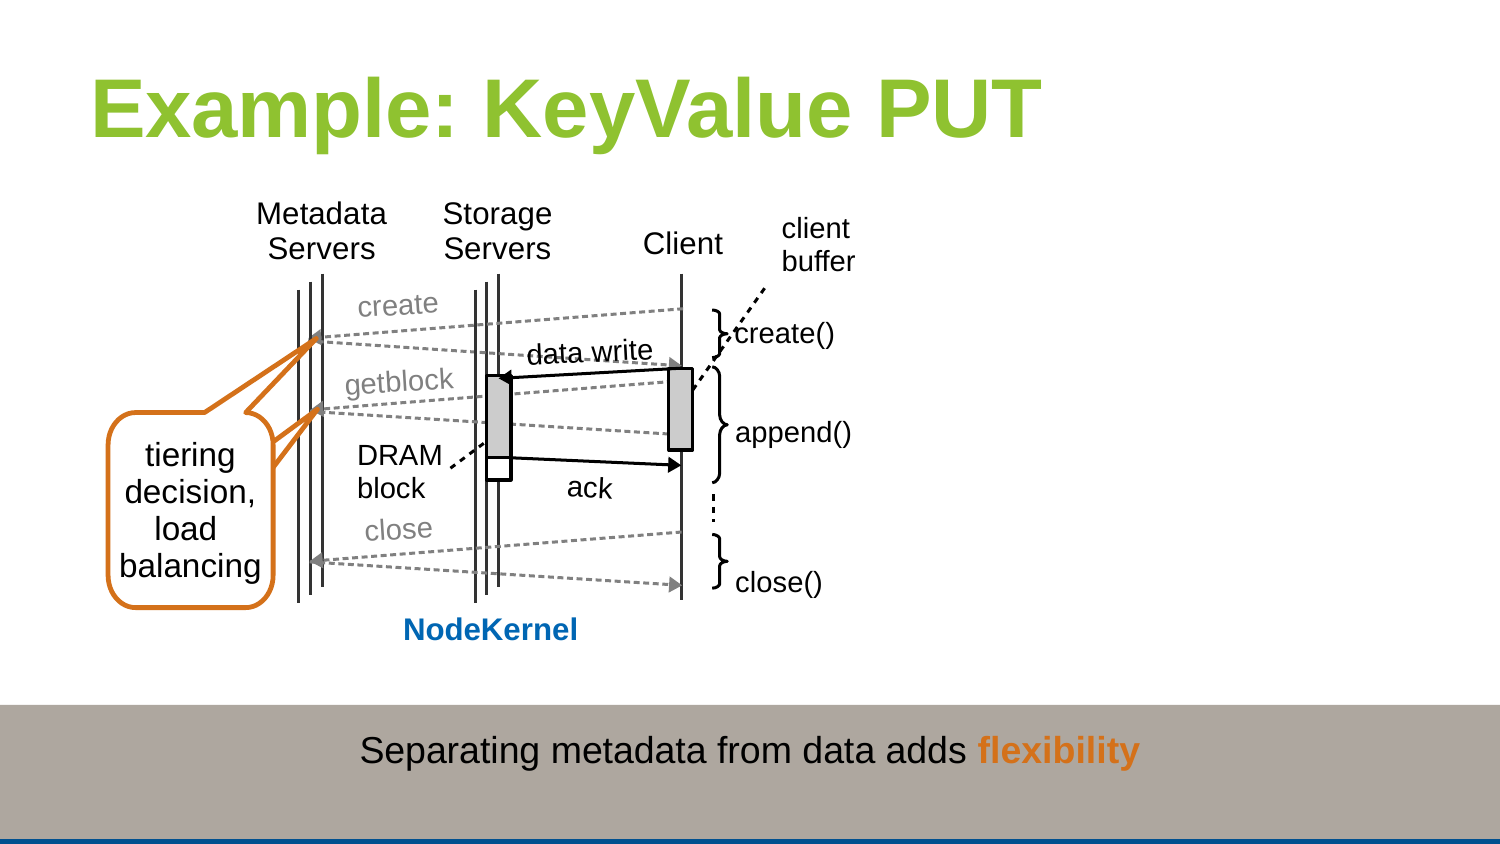

#
Example: KeyValue PUT
Metadata
Servers
Storage
Servers
KV
Server
client
buffer
Client
Client
create
create()
data write
PUT
getblock
append()
tiering
decision,
load
balancing
DRAM block
ack
ack
close
close()
NodeKernel
Traditional KVS
Separating metadata from data adds flexibility
but requires low-latency metadata operations
34